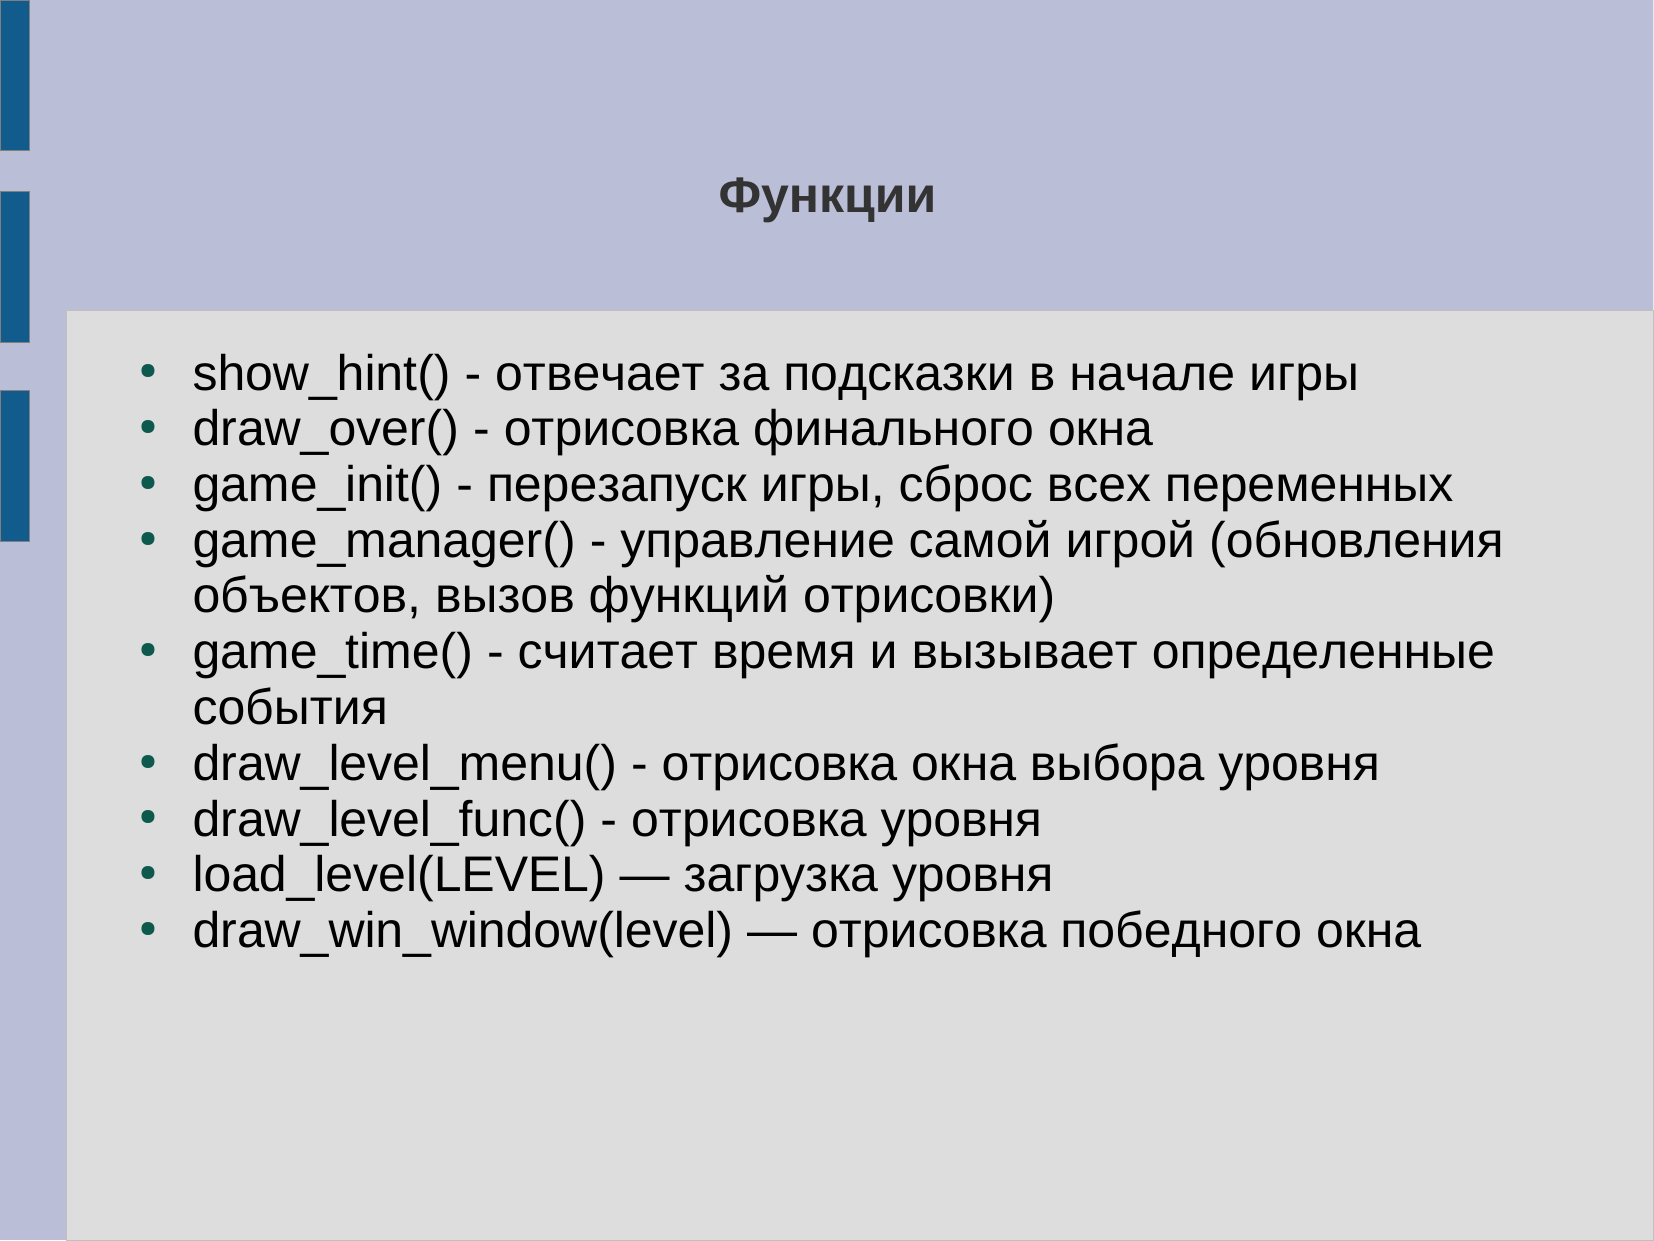

# Функции
show_hint() - отвечает за подсказки в начале игры
draw_over() - отрисовка финального окна
game_init() - перезапуск игры, сброс всех переменных
game_manager() - управление самой игрой (обновления объектов, вызов функций отрисовки)
game_time() - считает время и вызывает определенные события
draw_level_menu() - отрисовка окна выбора уровня
draw_level_func() - отрисовка уровня
load_level(LEVEL) — загрузка уровня
draw_win_window(level) — отрисовка победного окна